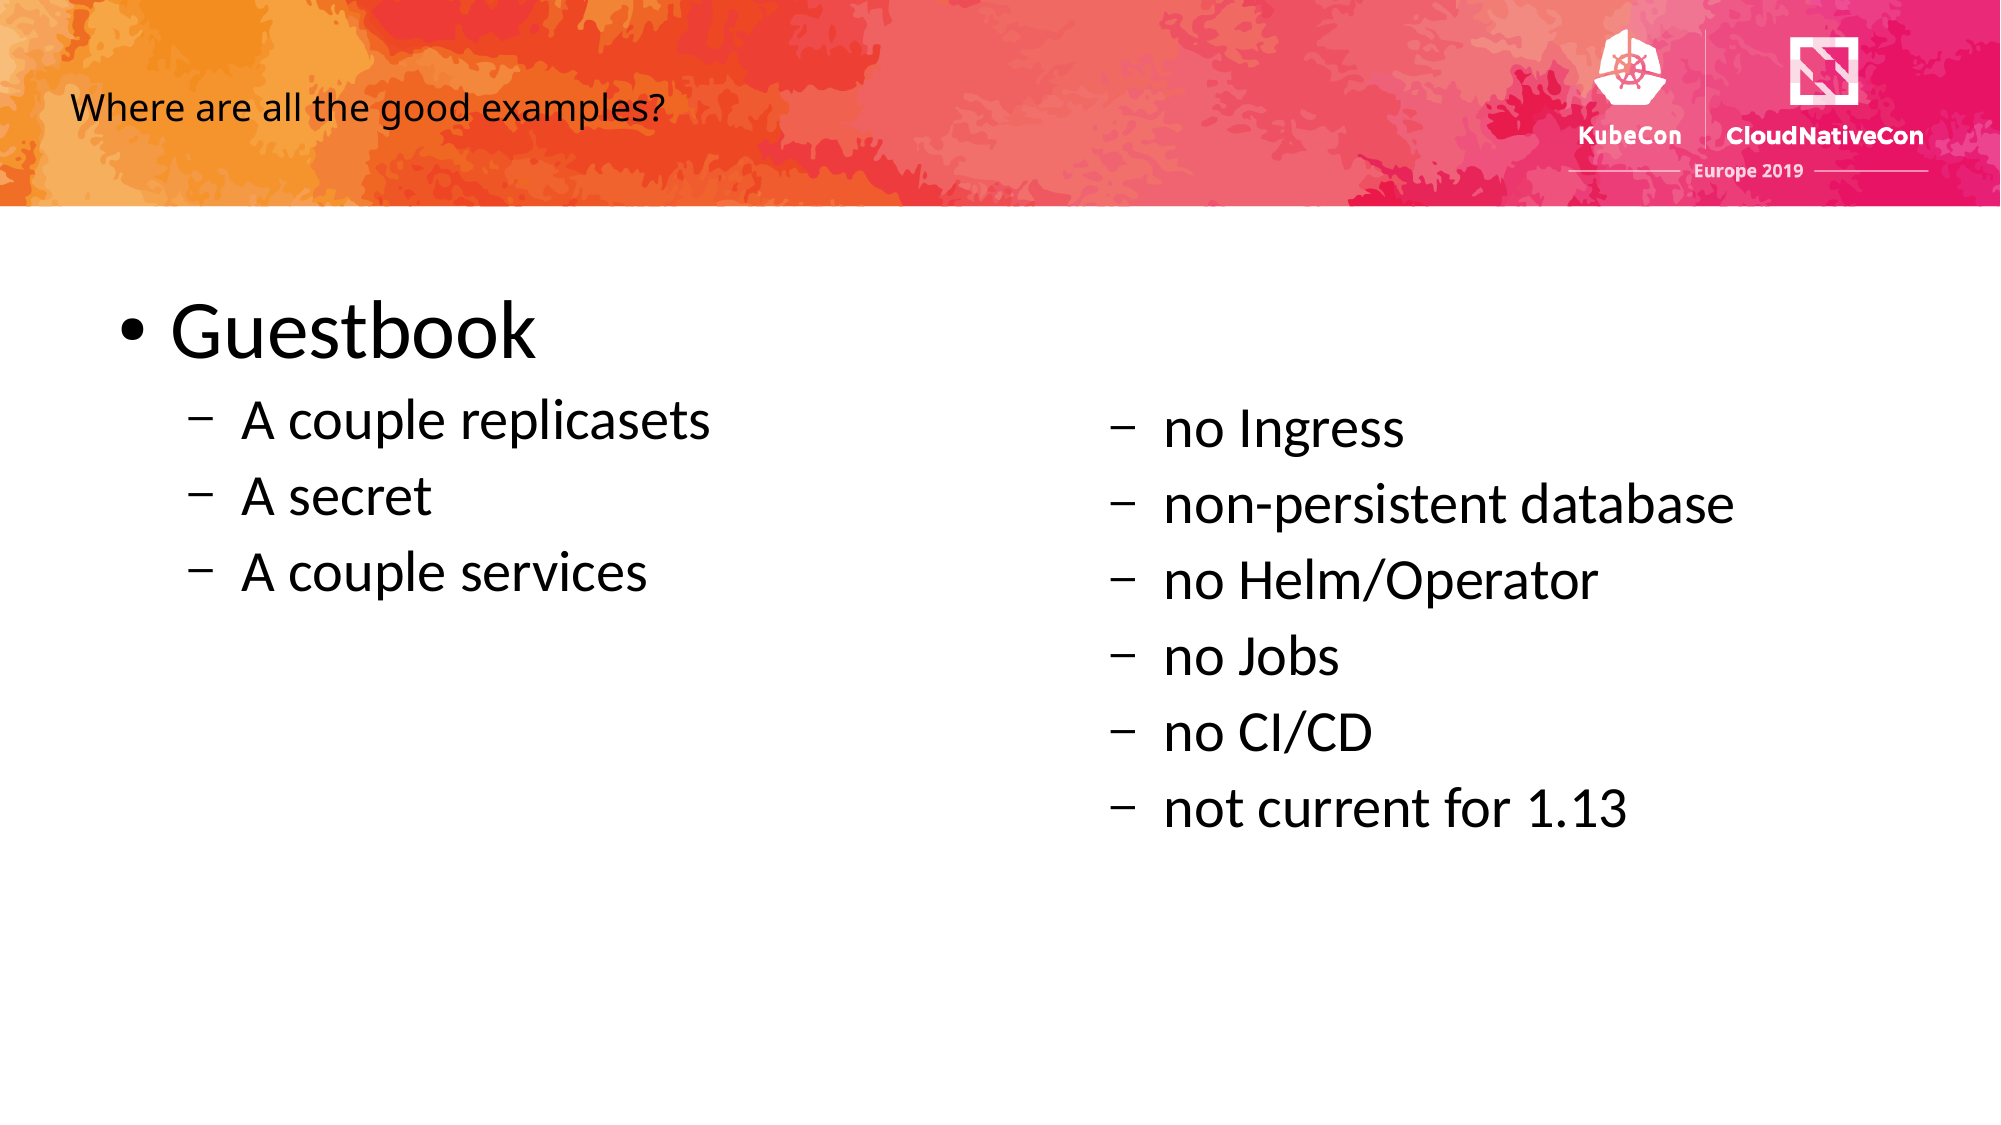

# Where are all the good examples?
Guestbook
A couple replicasets
A secret
A couple services
no Ingress
non-persistent database
no Helm/Operator
no Jobs
no CI/CD
not current for 1.13